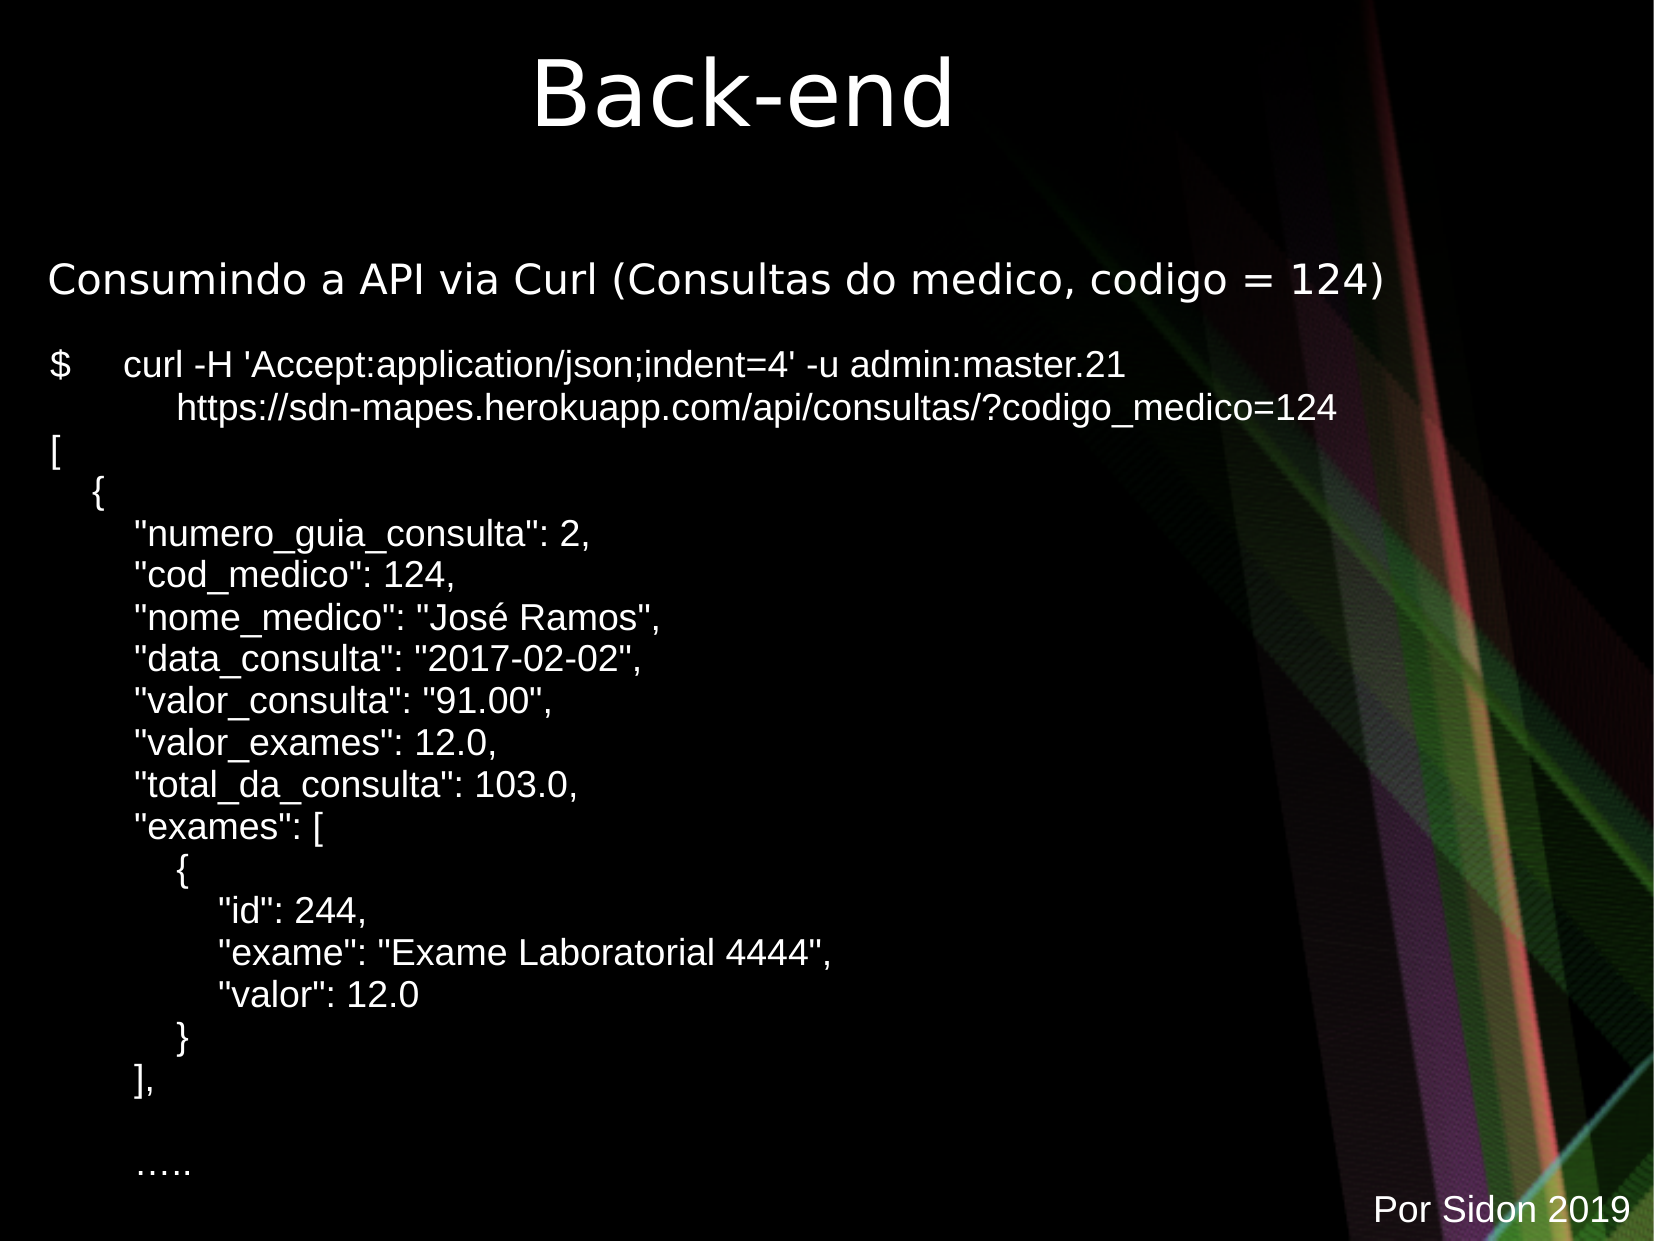

# Back-end
Consumindo a API via Curl (Consultas do medico, codigo = 124)
$ curl -H 'Accept:application/json;indent=4' -u admin:master.21
 https://sdn-mapes.herokuapp.com/api/consultas/?codigo_medico=124
[
 {
 "numero_guia_consulta": 2,
 "cod_medico": 124,
 "nome_medico": "José Ramos",
 "data_consulta": "2017-02-02",
 "valor_consulta": "91.00",
 "valor_exames": 12.0,
 "total_da_consulta": 103.0,
 "exames": [
 {
 "id": 244,
 "exame": "Exame Laboratorial 4444",
 "valor": 12.0
 }
 ],
 …..
Por Sidon 2019